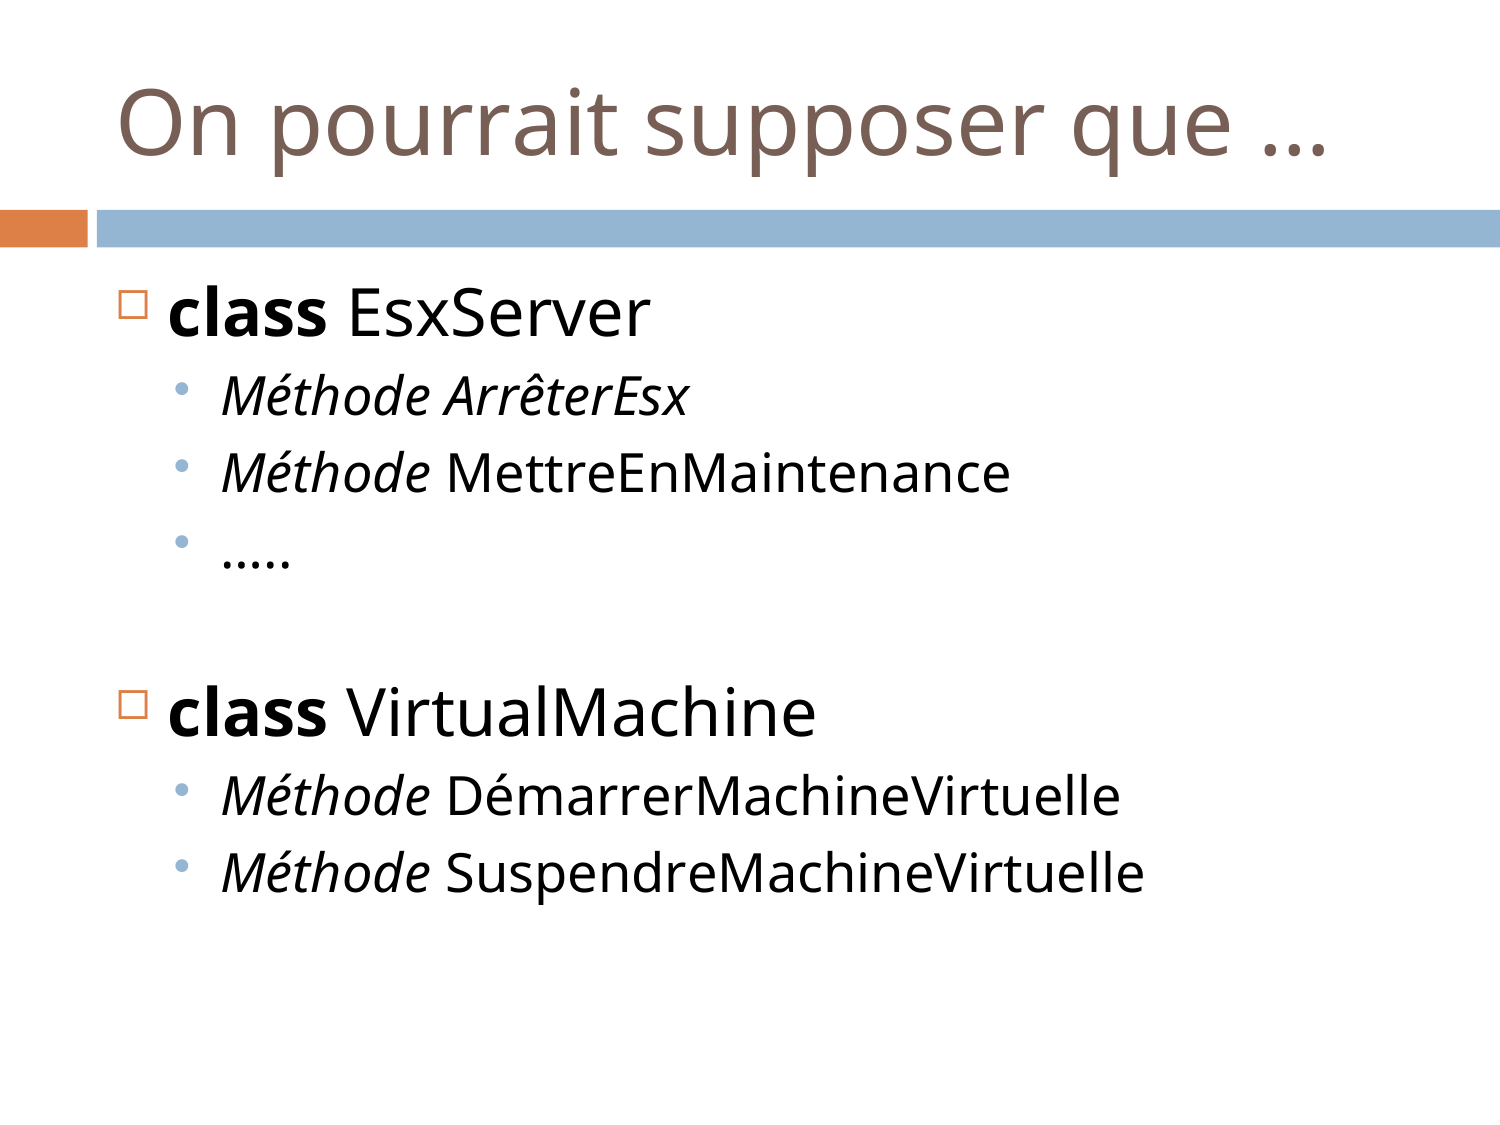

# On pourrait supposer que …
class EsxServer
Méthode ArrêterEsx
Méthode MettreEnMaintenance
…..
class VirtualMachine
Méthode DémarrerMachineVirtuelle
Méthode SuspendreMachineVirtuelle